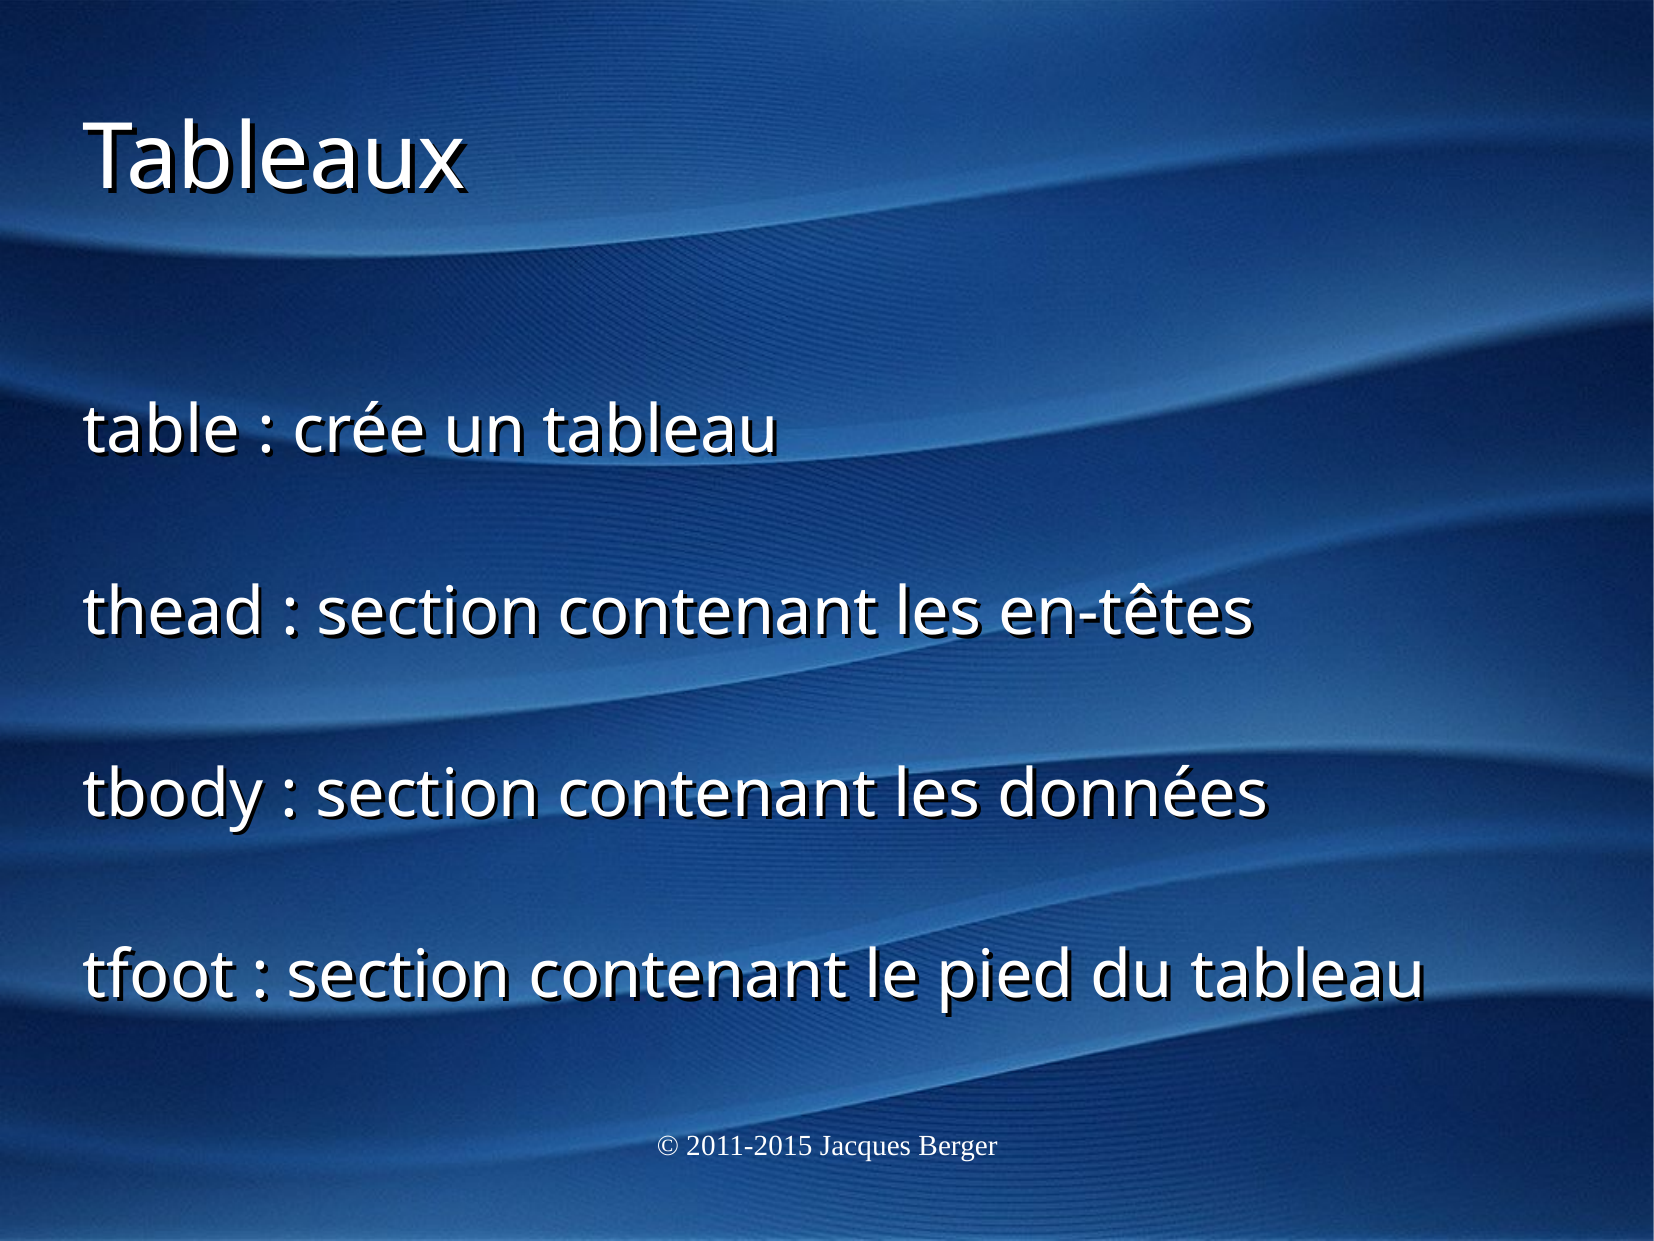

# Tableaux
table : crée un tableau
thead : section contenant les en-têtes
tbody : section contenant les données
tfoot : section contenant le pied du tableau
© 2011-2015 Jacques Berger